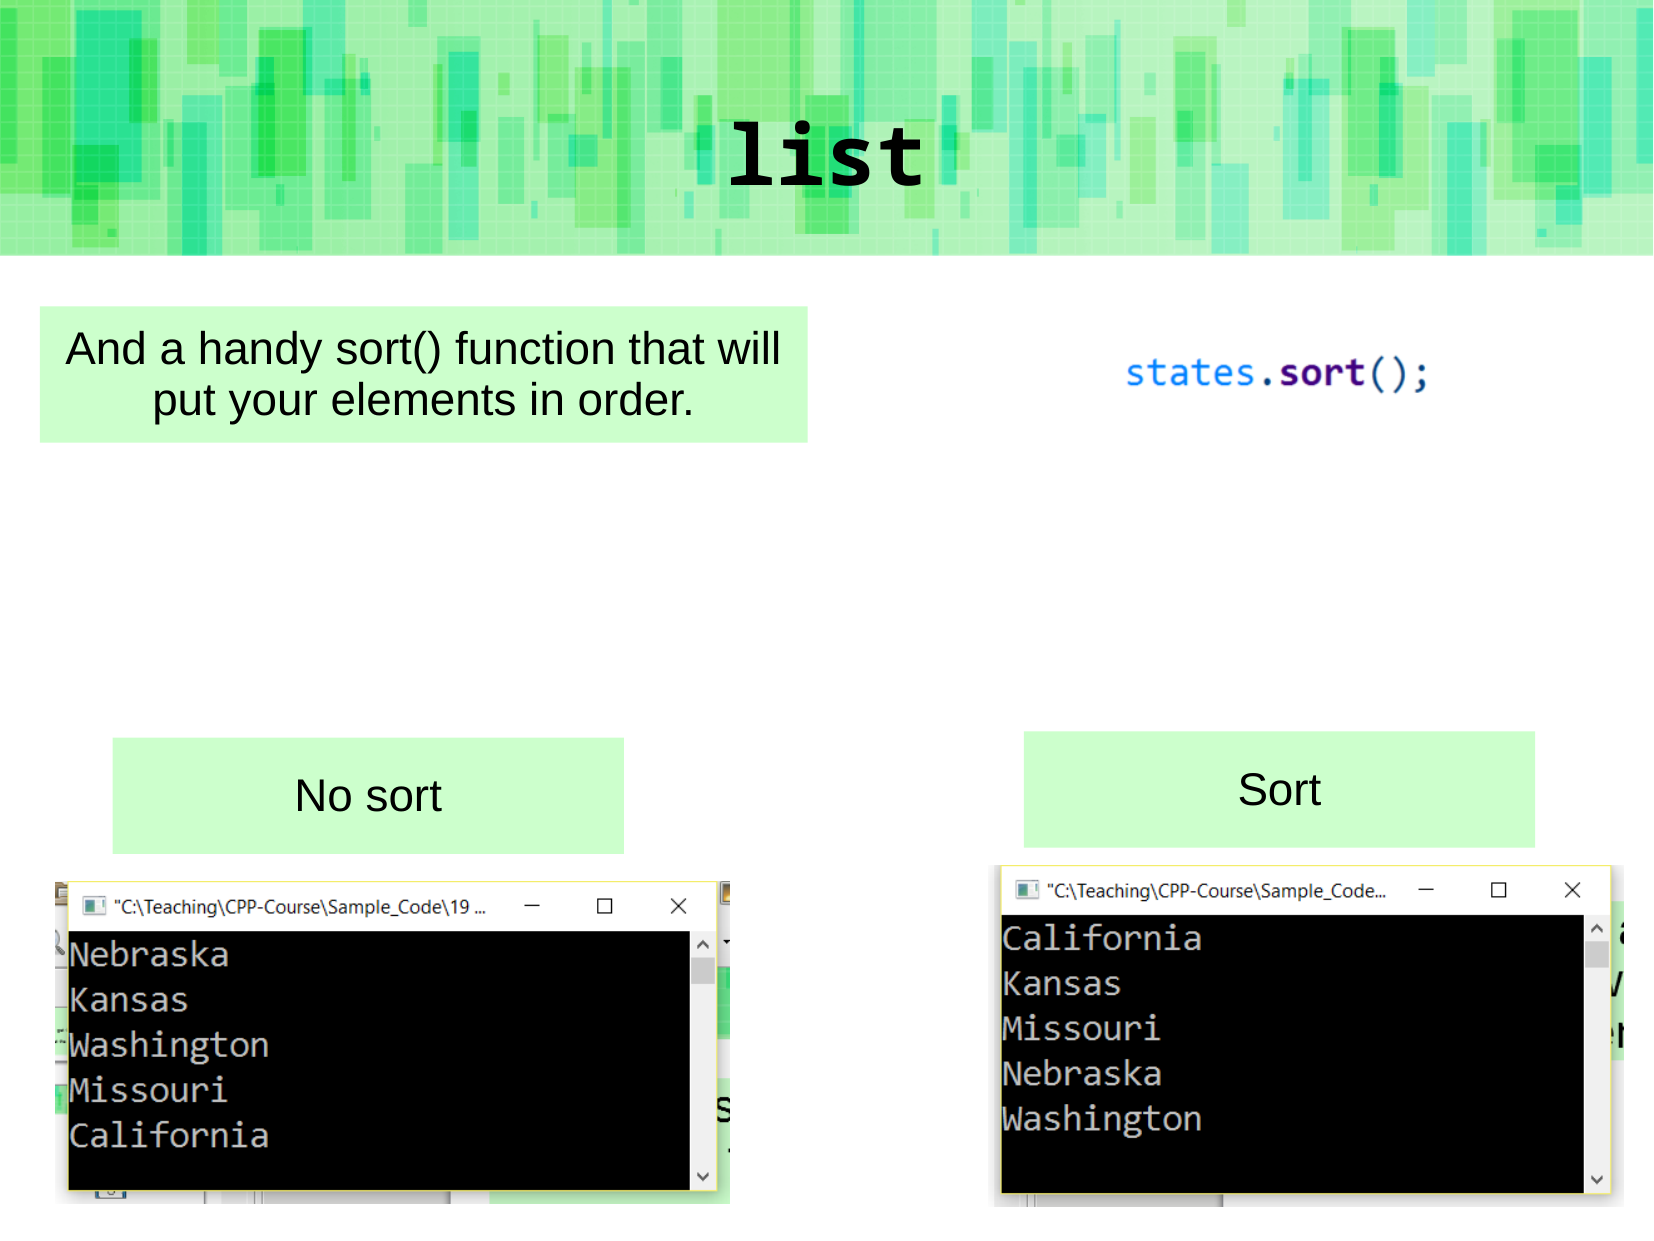

# list
And a handy sort() function that will put your elements in order.
Sort
No sort